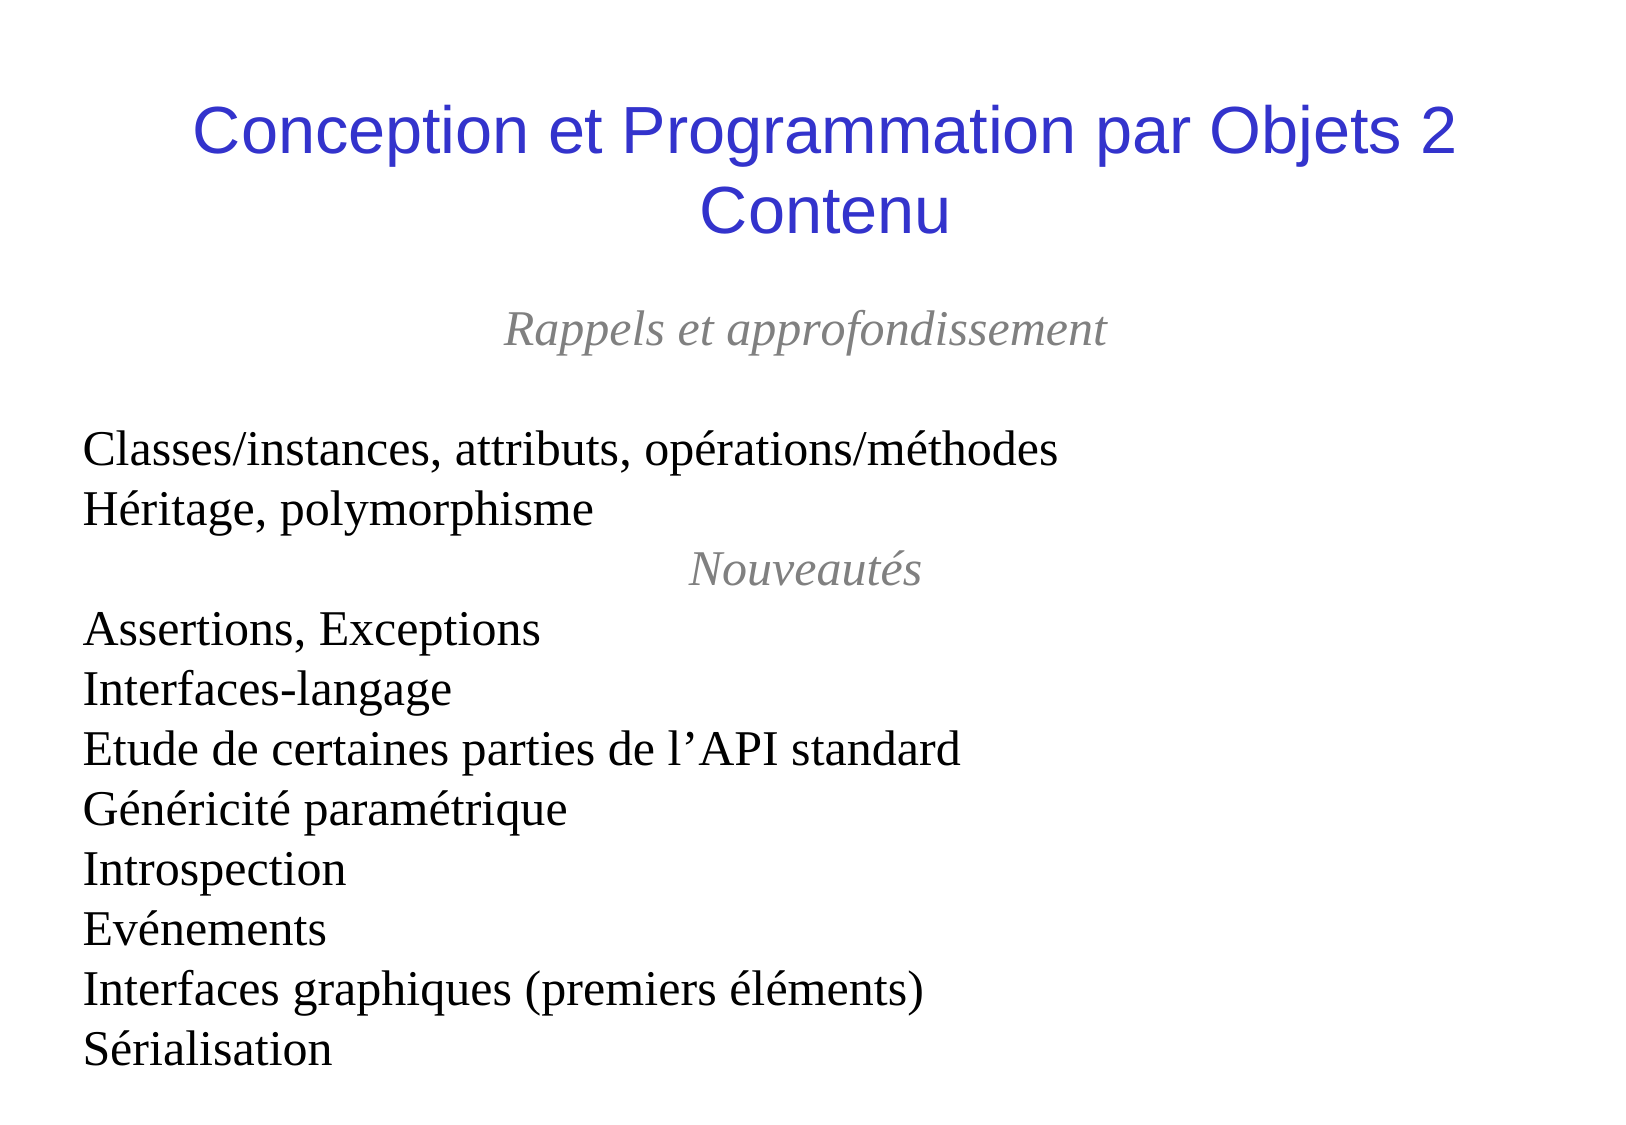

Conception et Programmation par Objets 2
Contenu
Rappels et approfondissement
Classes/instances, attributs, opérations/méthodes
Héritage, polymorphisme
Nouveautés
Assertions, Exceptions
Interfaces-langage
Etude de certaines parties de l’API standard
Généricité paramétrique
Introspection
Evénements
Interfaces graphiques (premiers éléments)
Sérialisation